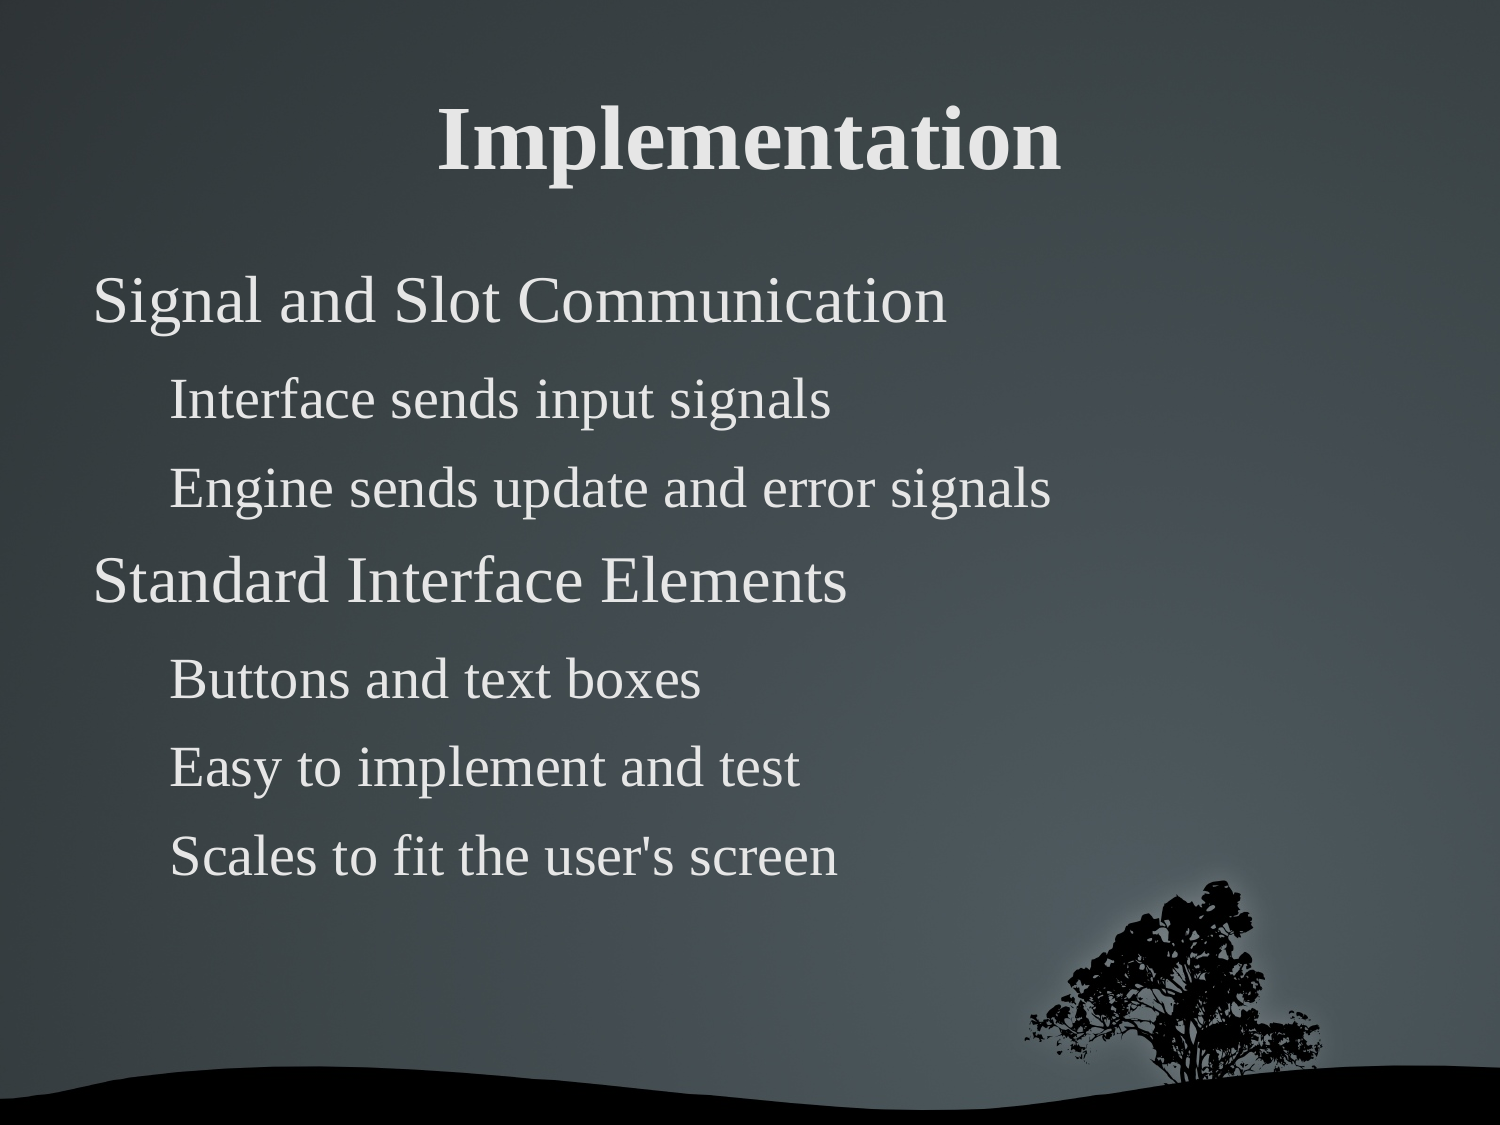

# Implementation
Signal and Slot Communication
Interface sends input signals
Engine sends update and error signals
Standard Interface Elements
Buttons and text boxes
Easy to implement and test
Scales to fit the user's screen